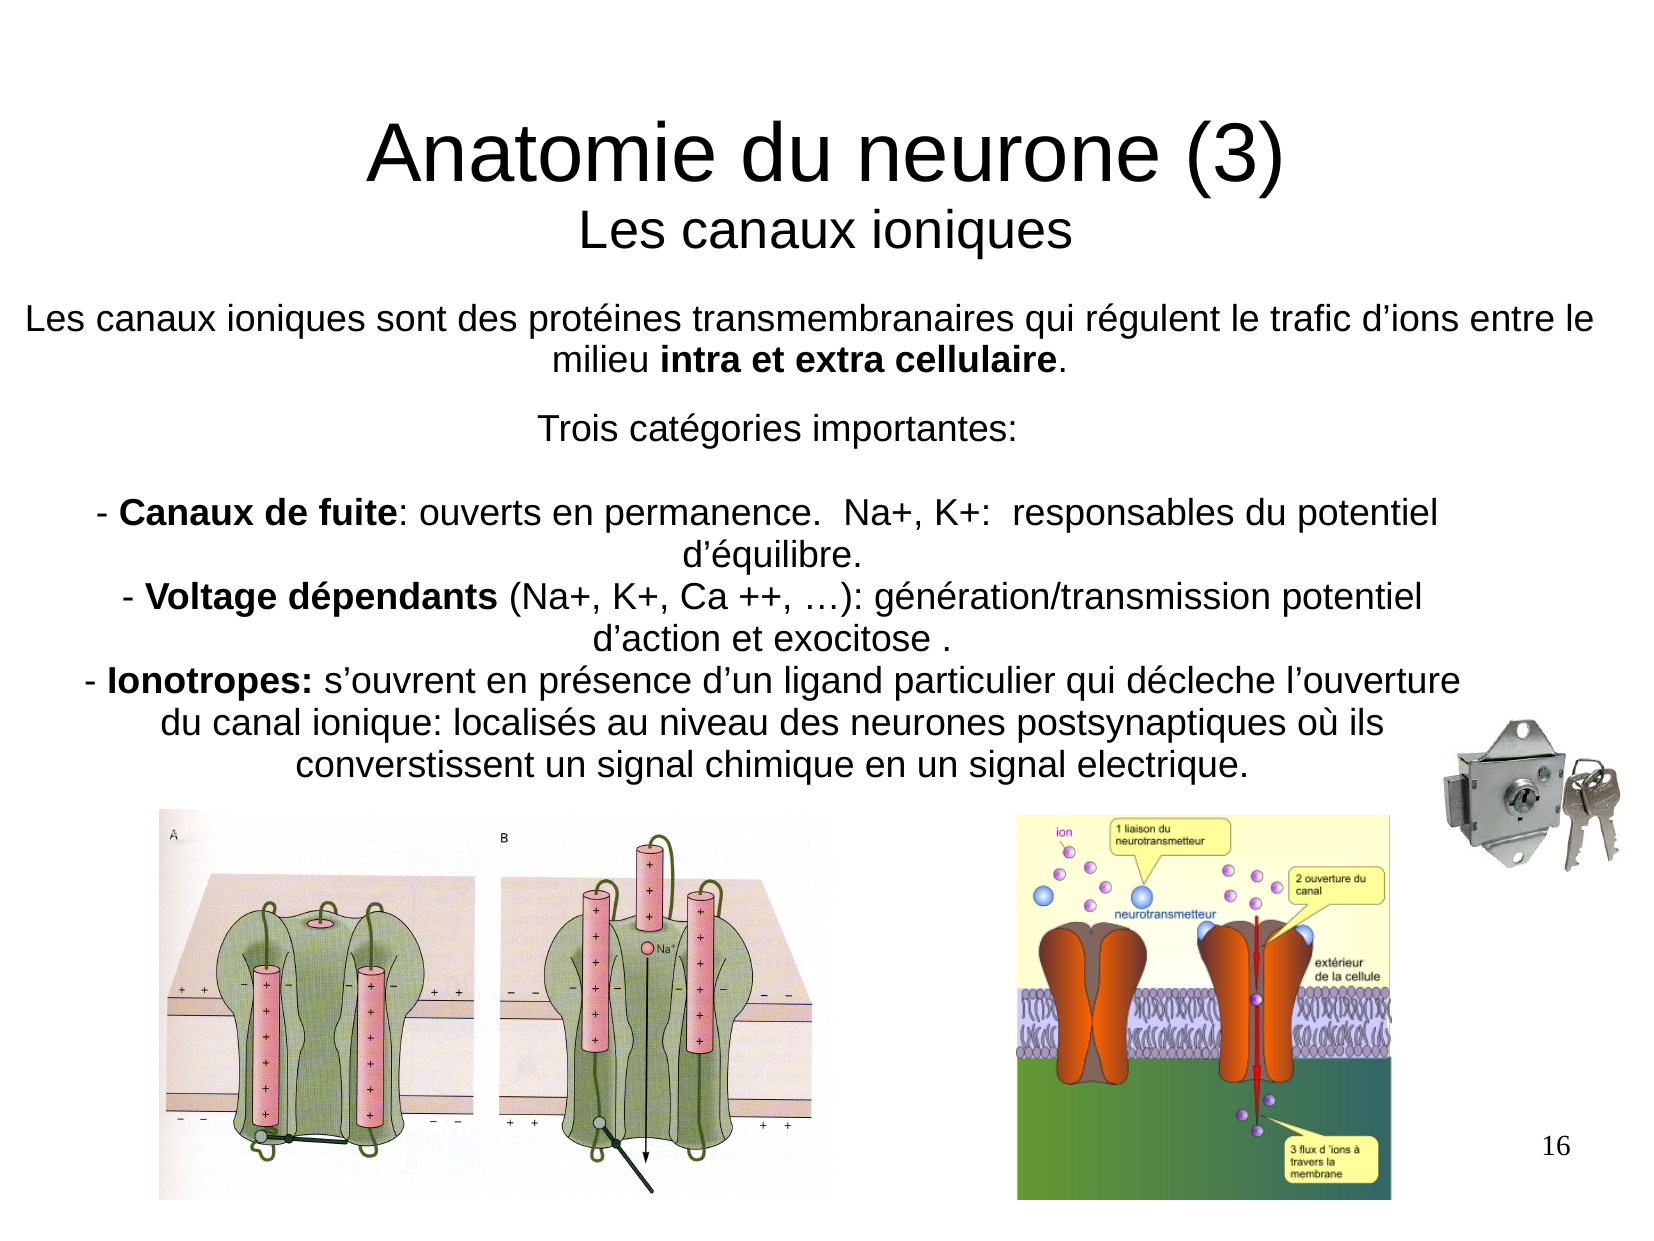

# Anatomie du neurone (3)
Les canaux ioniques
Les canaux ioniques sont des protéines transmembranaires qui régulent le trafic d’ions entre le milieu intra et extra cellulaire.
 Trois catégories importantes:
- Canaux de fuite: ouverts en permanence. Na+, K+: responsables du potentiel d’équilibre.
- Voltage dépendants (Na+, K+, Ca ++, …): génération/transmission potentiel d’action et exocitose .
- Ionotropes: s’ouvrent en présence d’un ligand particulier qui décleche l’ouverture du canal ionique: localisés au niveau des neurones postsynaptiques où ils converstissent un signal chimique en un signal electrique.
16